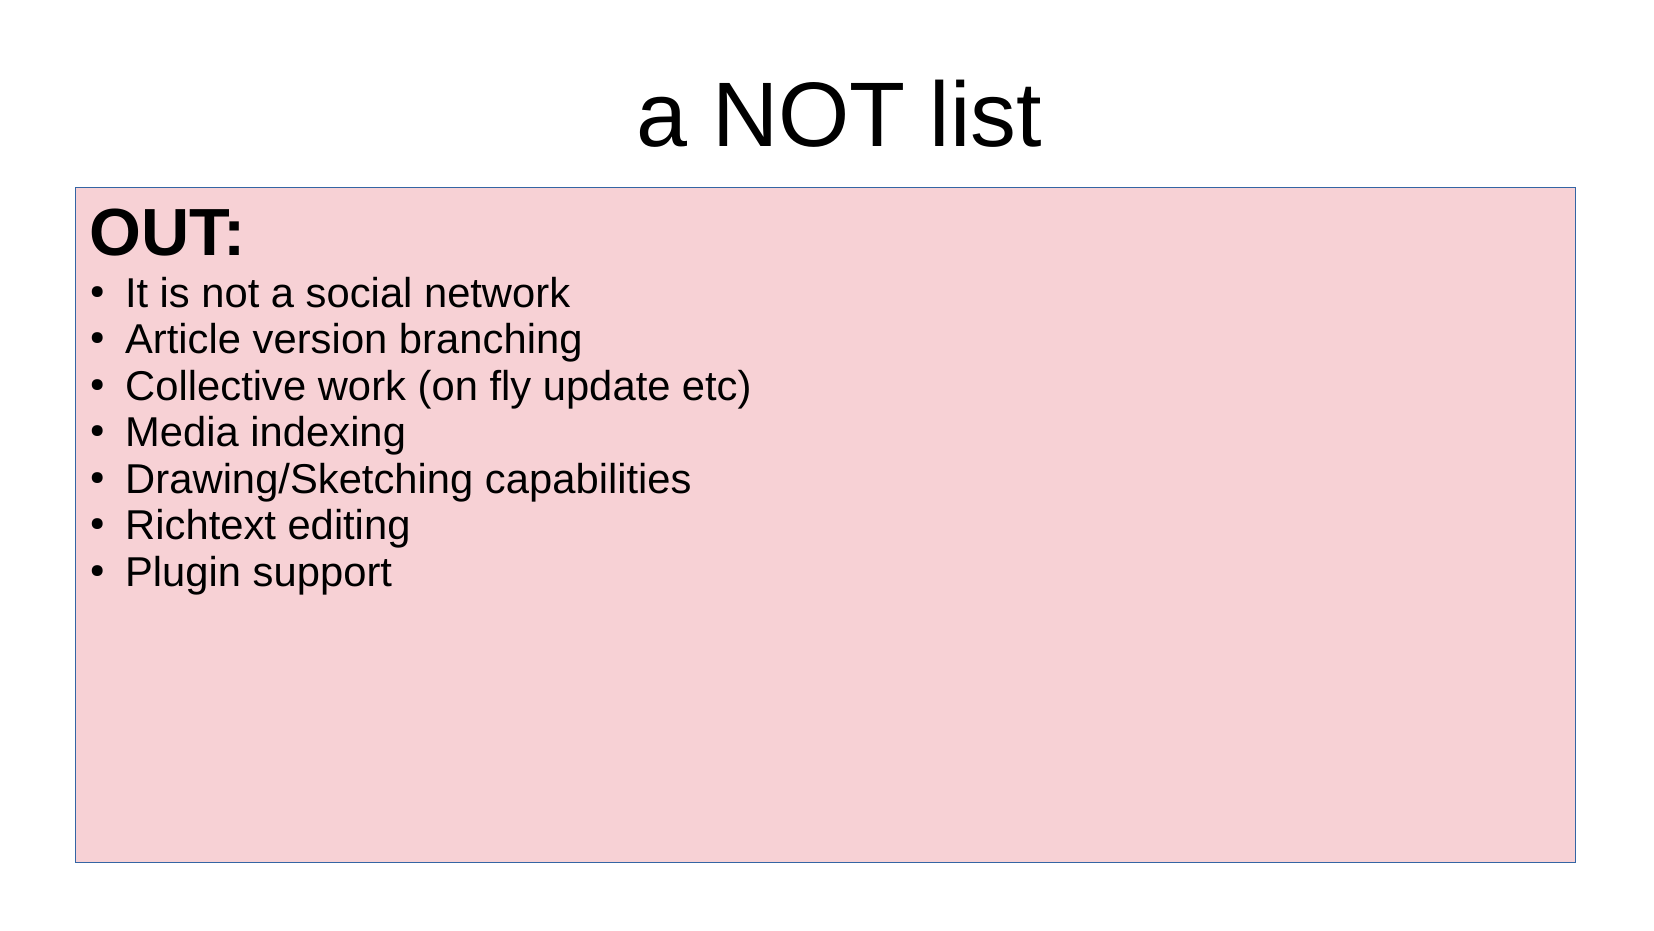

# a NOT list
OUT:
It is not a social network
Article version branching
Collective work (on fly update etc)
Media indexing
Drawing/Sketching capabilities
Richtext editing
Plugin support